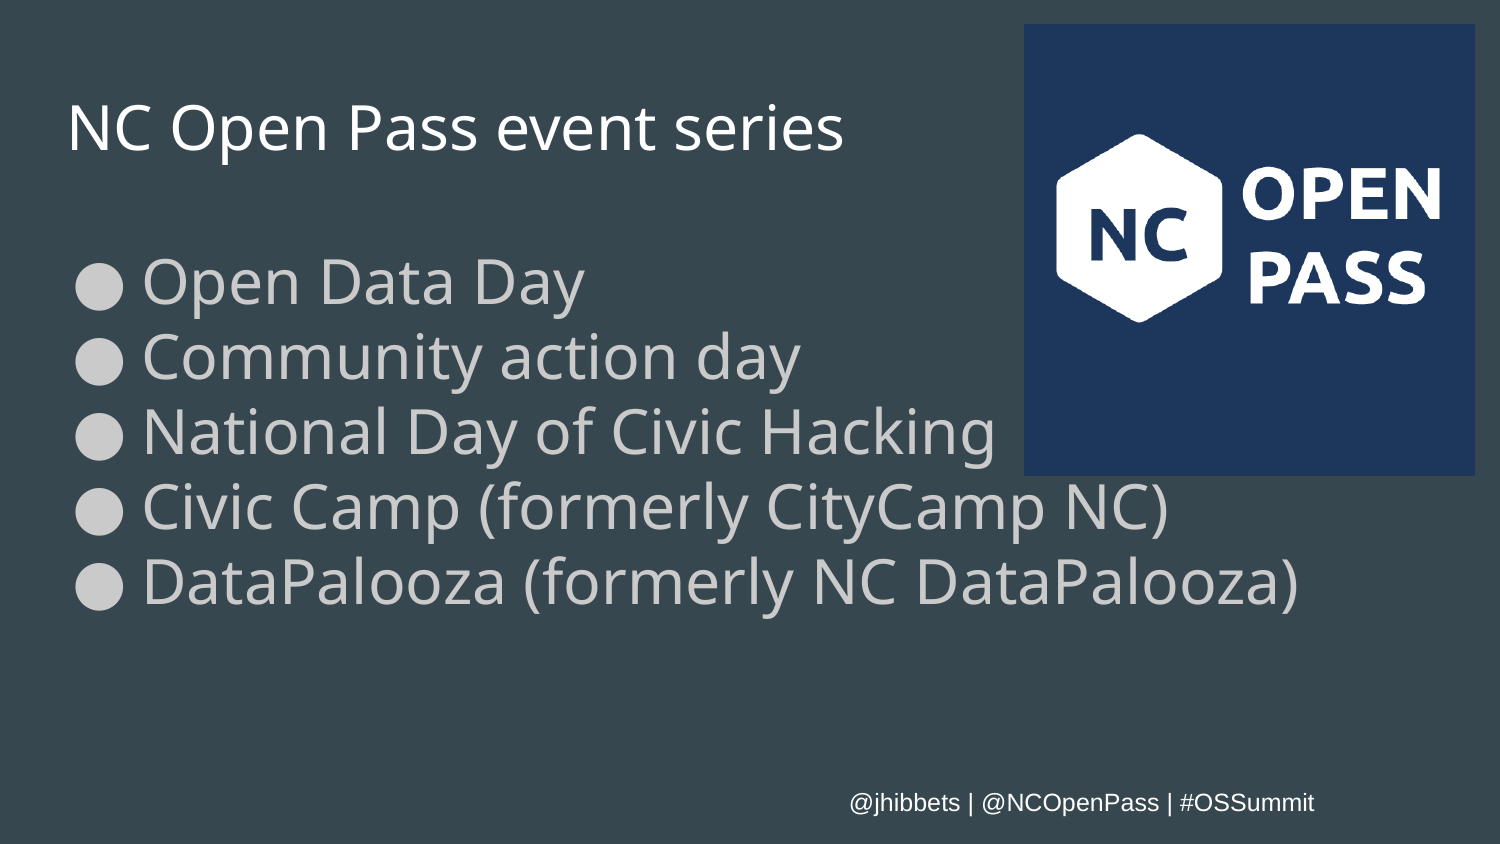

# NC Open Pass event series
Open Data Day
Community action day
National Day of Civic Hacking
Civic Camp (formerly CityCamp NC)
DataPalooza (formerly NC DataPalooza)